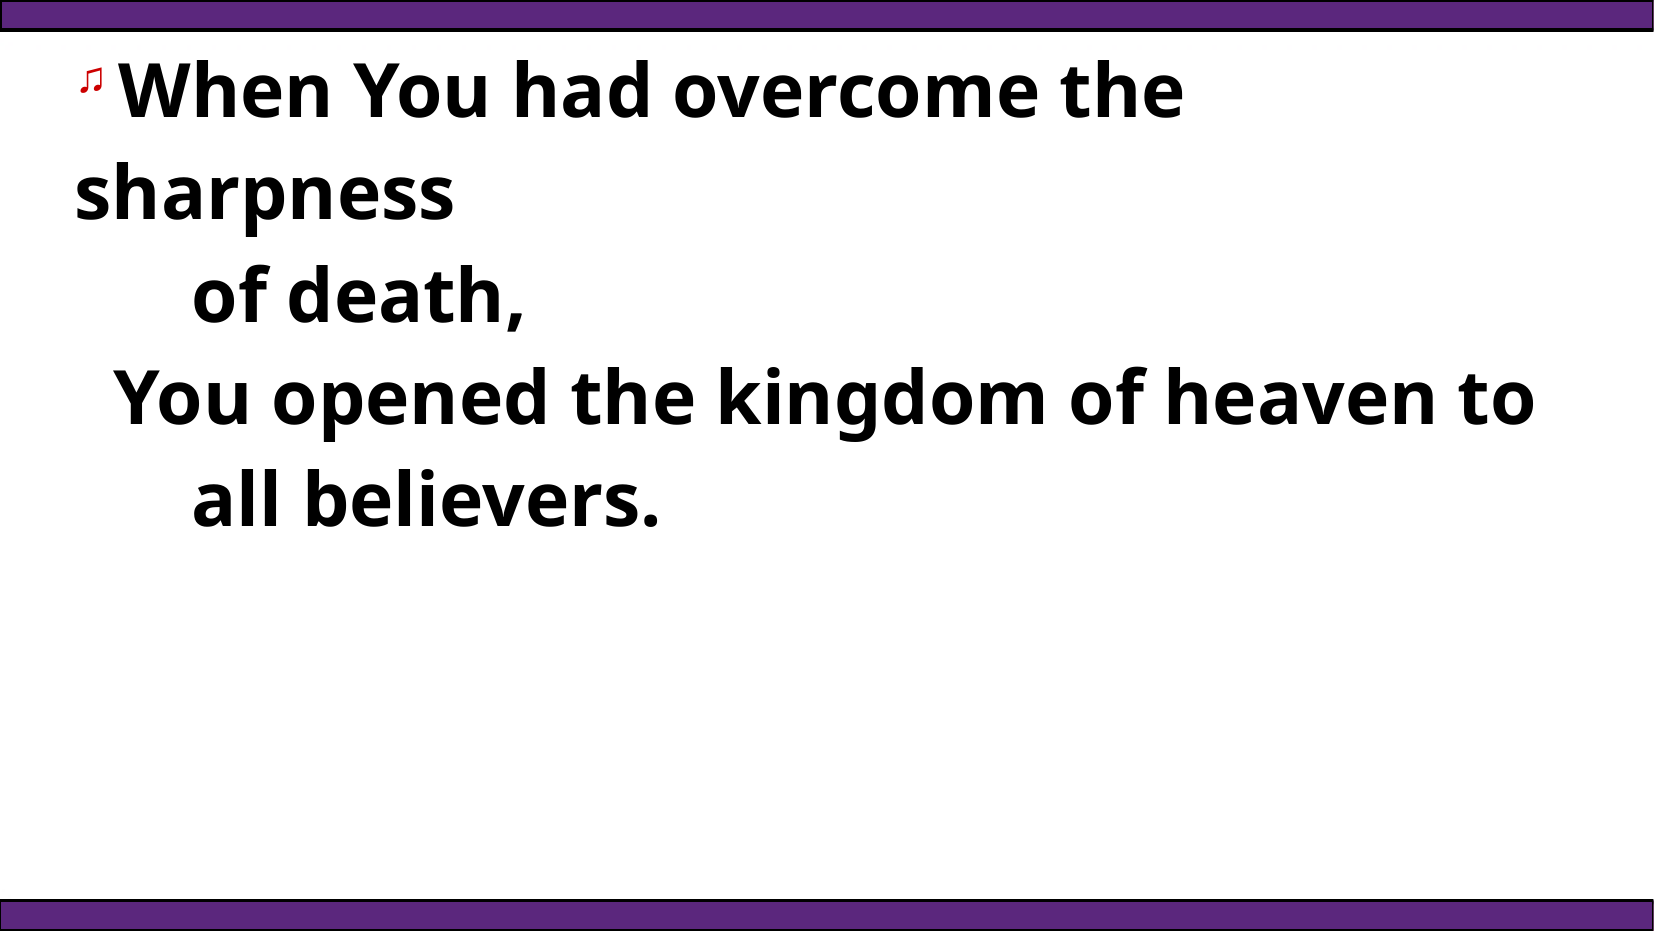

♫ When You had overcome the sharpness
 of death,
 You opened the kingdom of heaven to
 all believers.